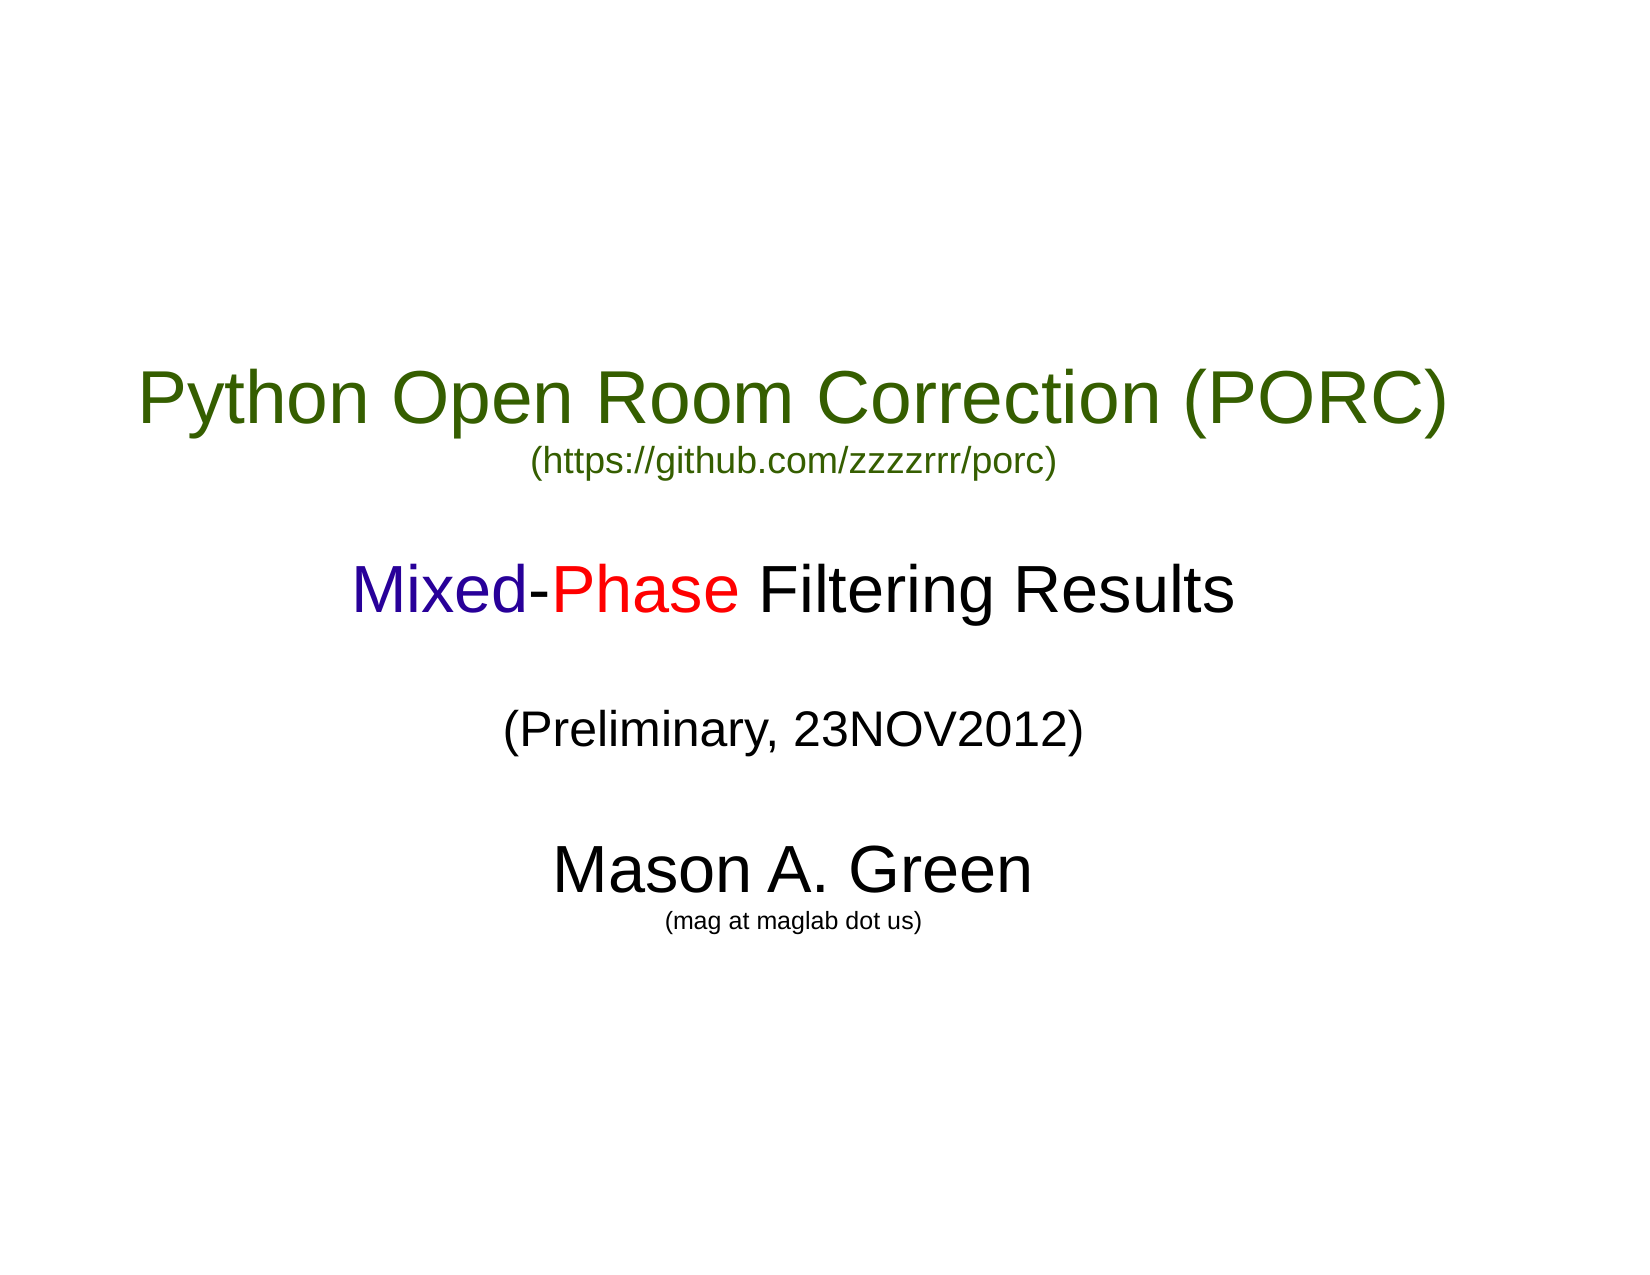

# Python Open Room Correction (PORC)
(https://github.com/zzzzrrr/porc)
Mixed-Phase Filtering Results
(Preliminary, 23NOV2012)
Mason A. Green
(mag at maglab dot us)